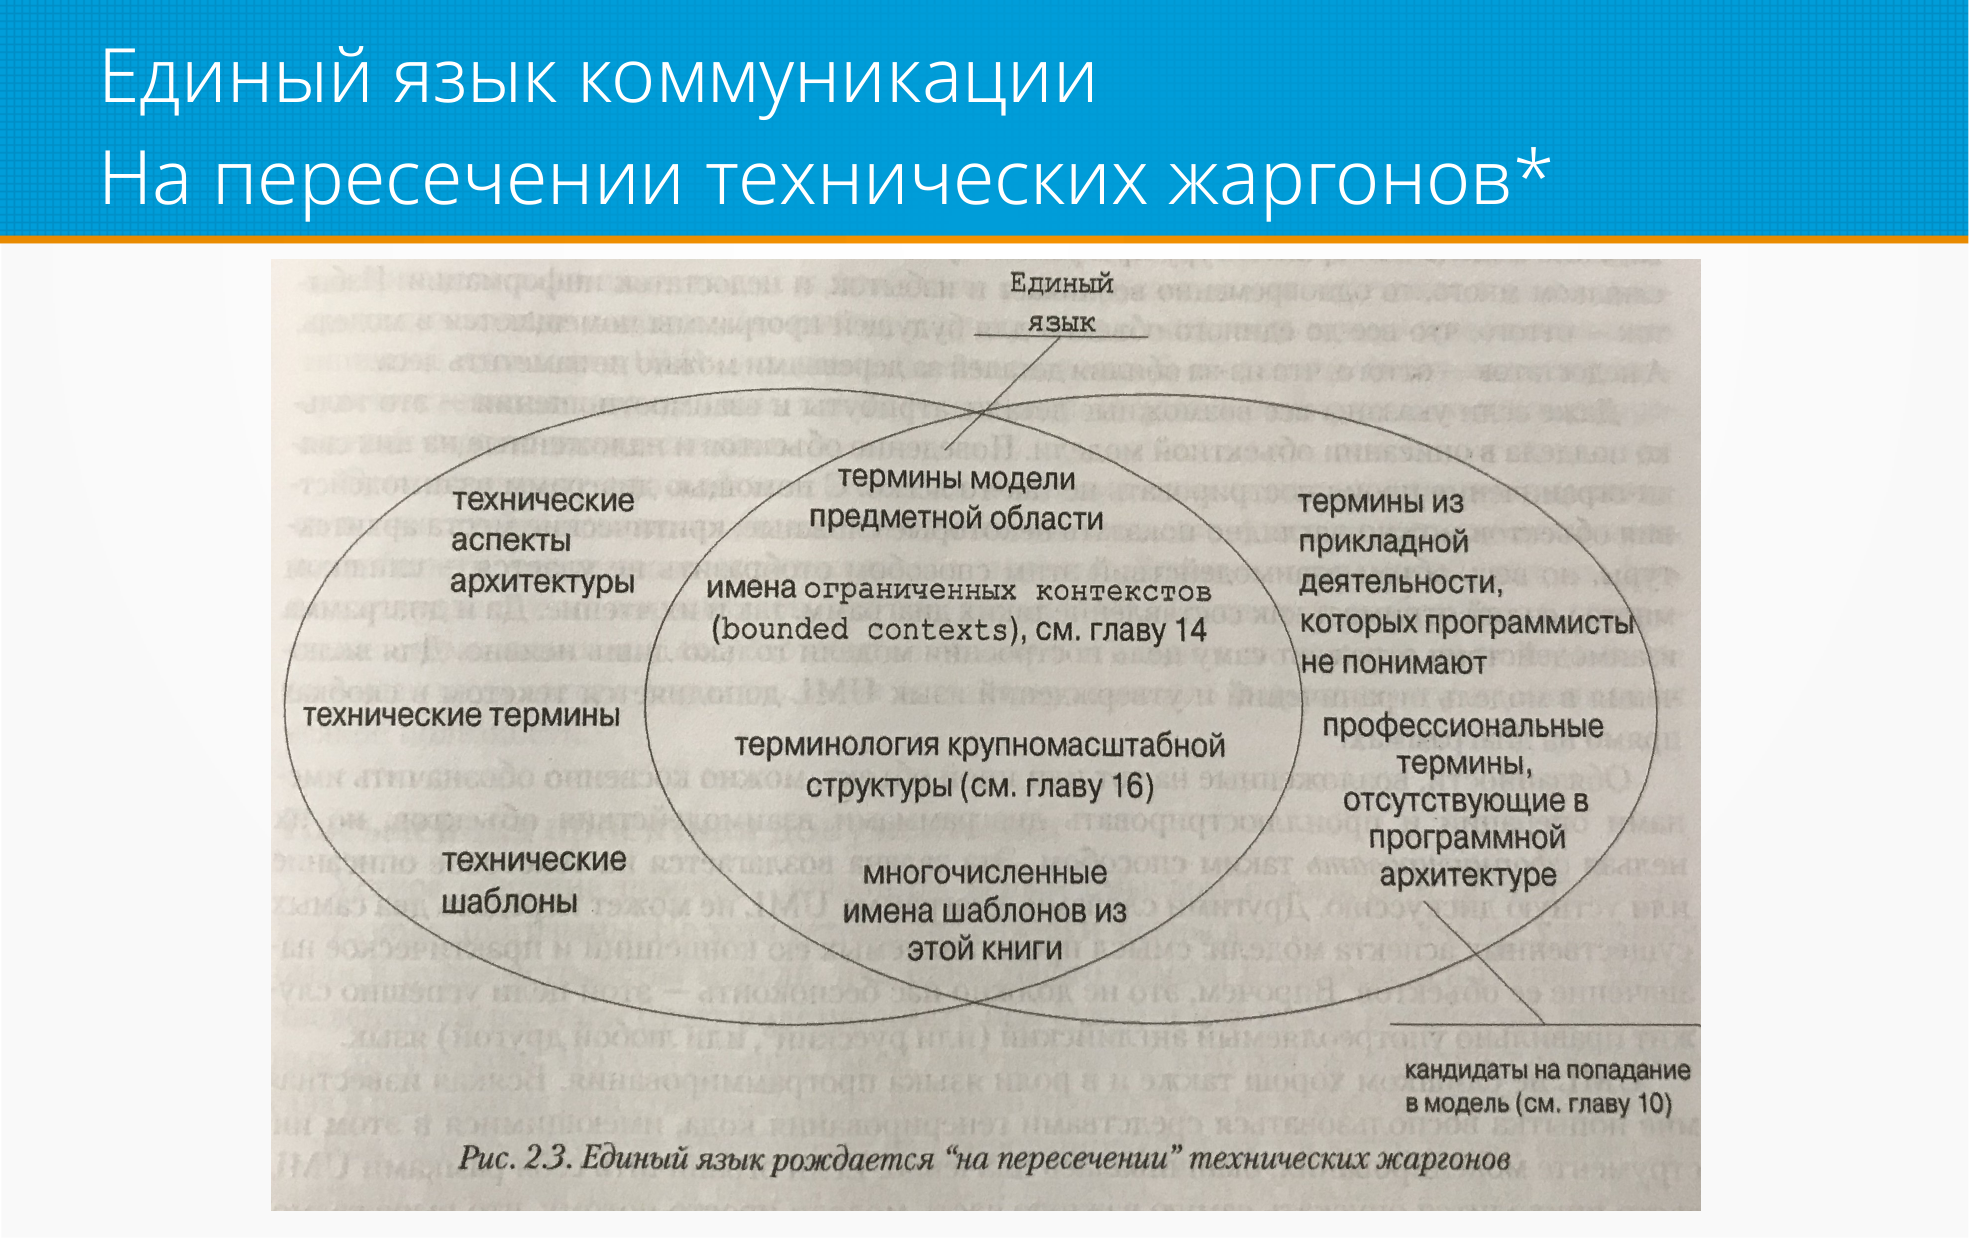

# Единый язык коммуникации На пересечении технических жаргонов*